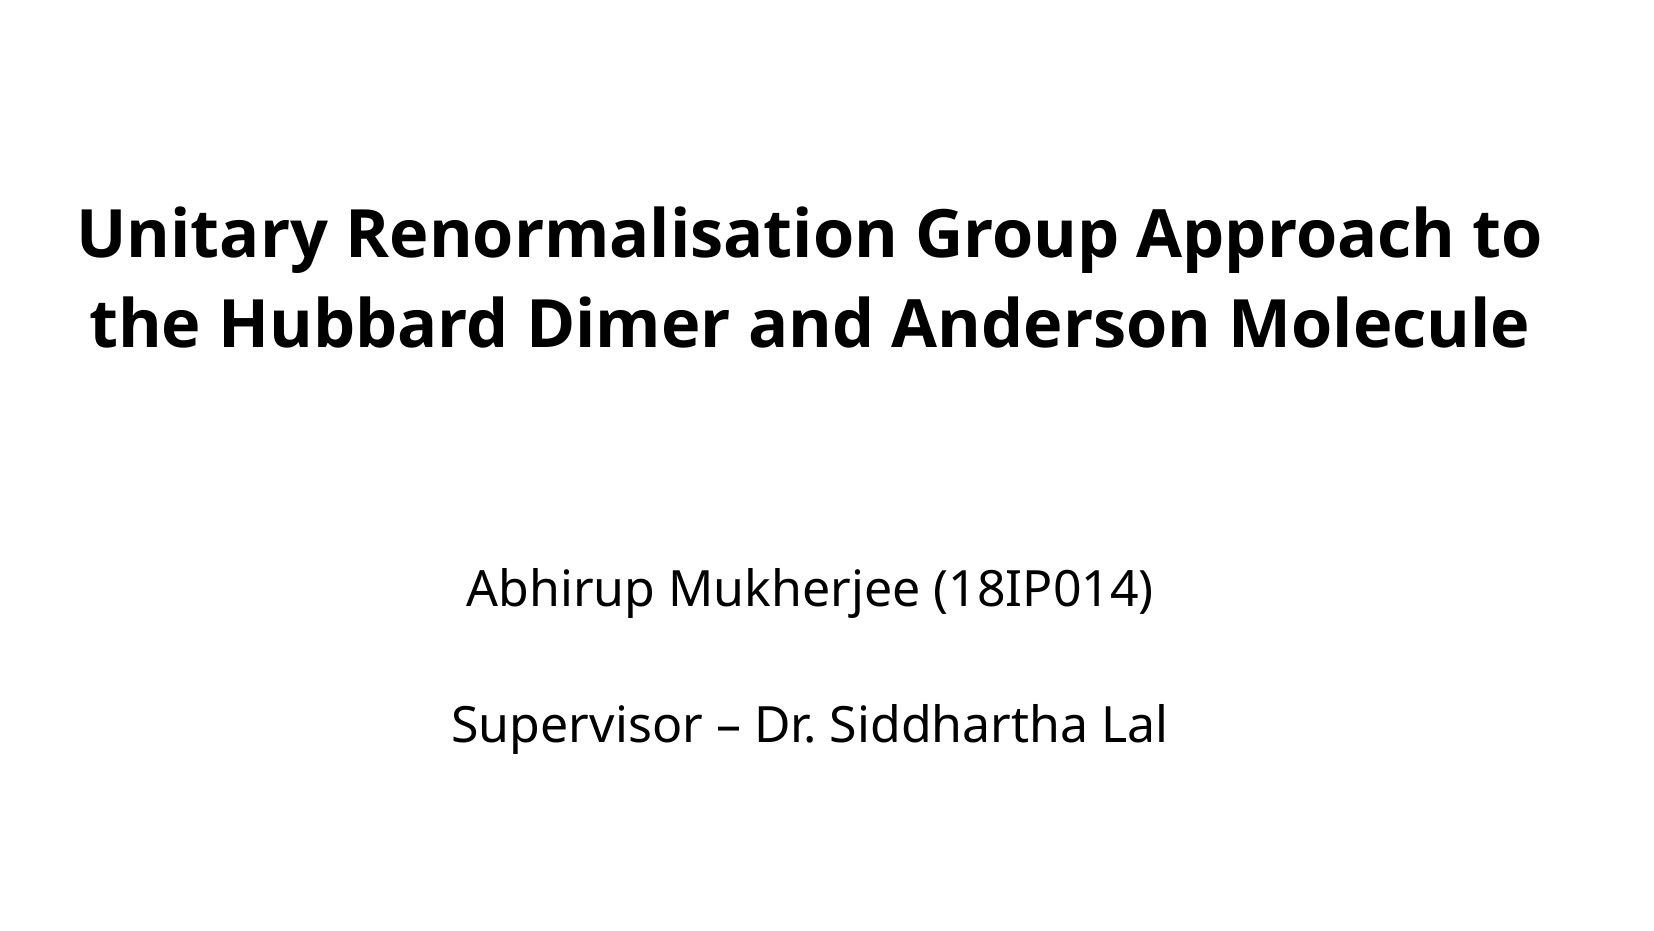

# Unitary Renormalisation Group Approach to the Hubbard Dimer and Anderson Molecule
Abhirup Mukherjee (18IP014)
Supervisor – Dr. Siddhartha Lal